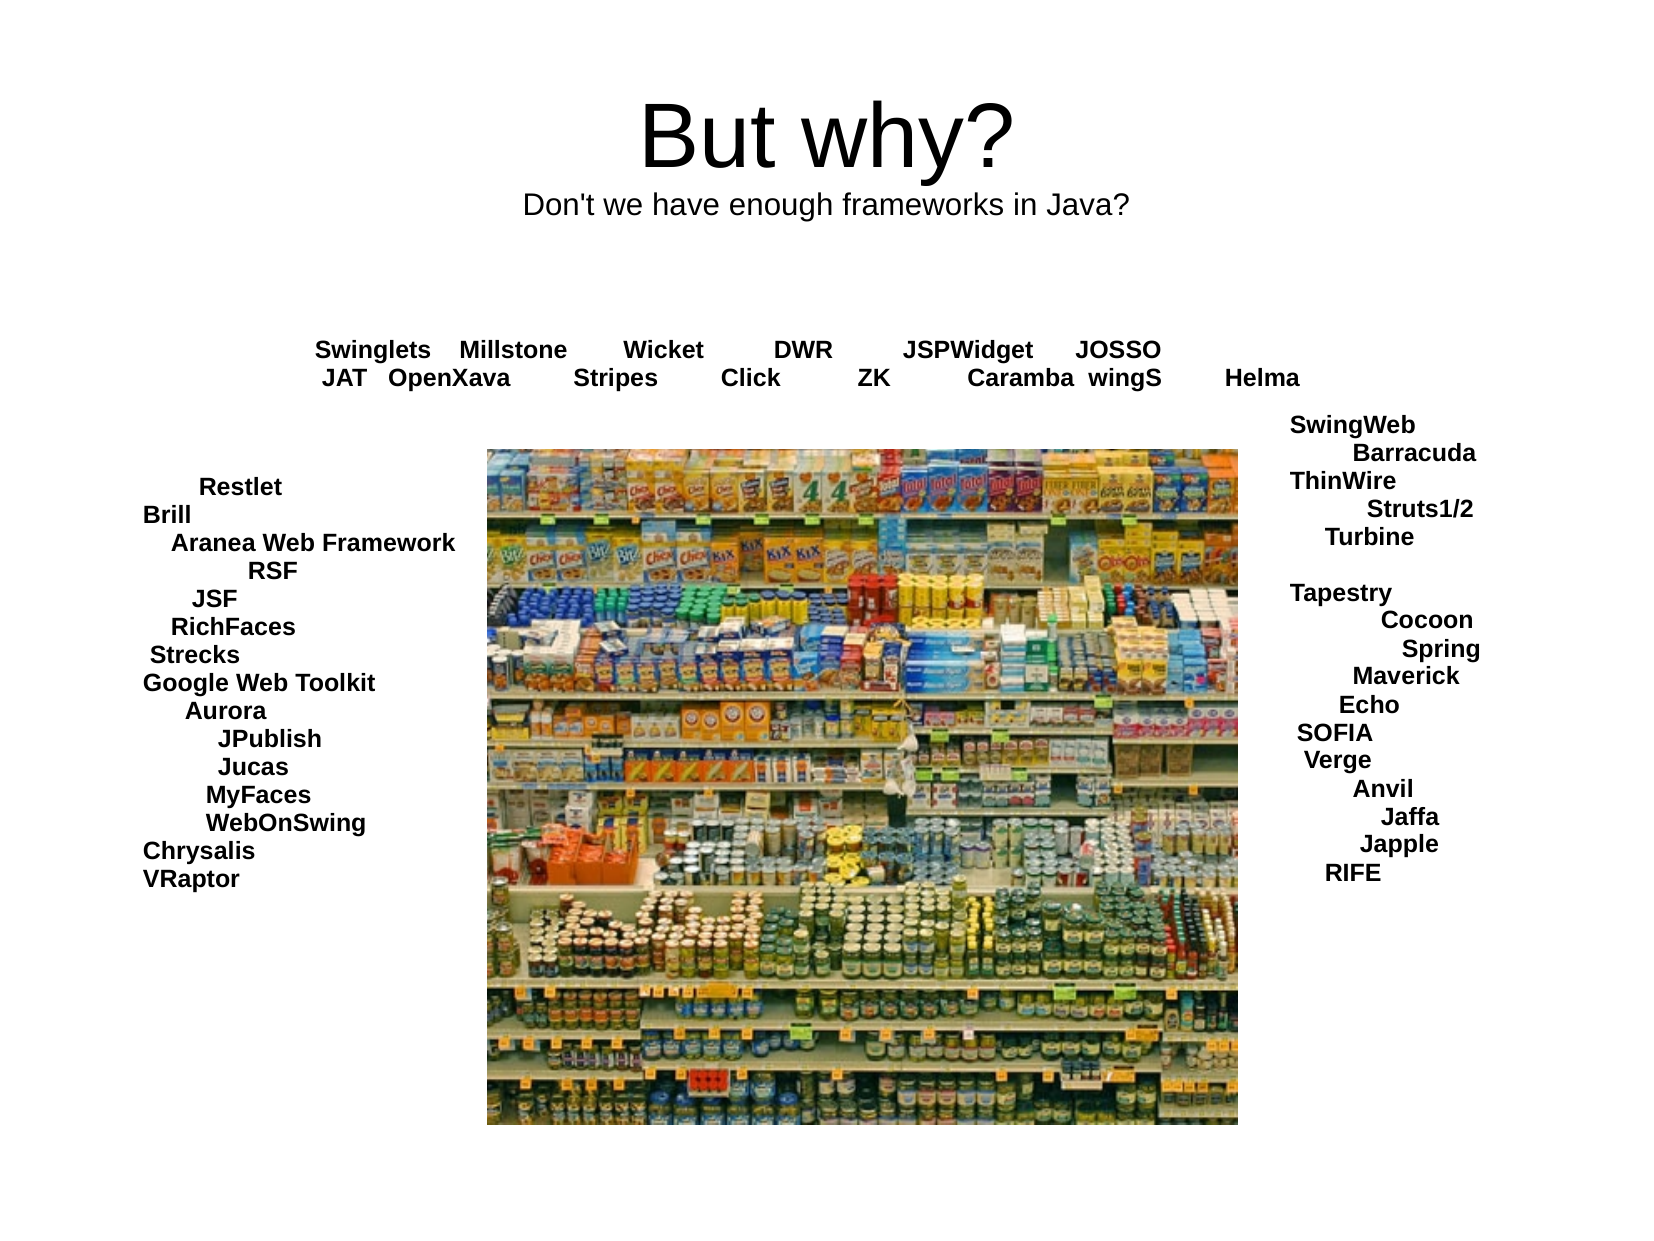

# But why? Don't we have enough frameworks in Java?
Swinglets Millstone Wicket DWR JSPWidget JOSSO
 JAT OpenXava Stripes Click ZK Caramba wingS Helma
SwingWeb
 Barracuda
ThinWire
 Struts1/2
 Turbine
 Tapestry
 Cocoon
 Spring
 Maverick
 Echo
 SOFIA
 Verge
 Anvil
 Jaffa
 Japple
 RIFE
 Restlet
Brill
 Aranea Web Framework
 RSF
 JSF
 RichFaces
 Strecks
Google Web Toolkit
 Aurora
	JPublish
	Jucas
 MyFaces
 WebOnSwing
Chrysalis
VRaptor